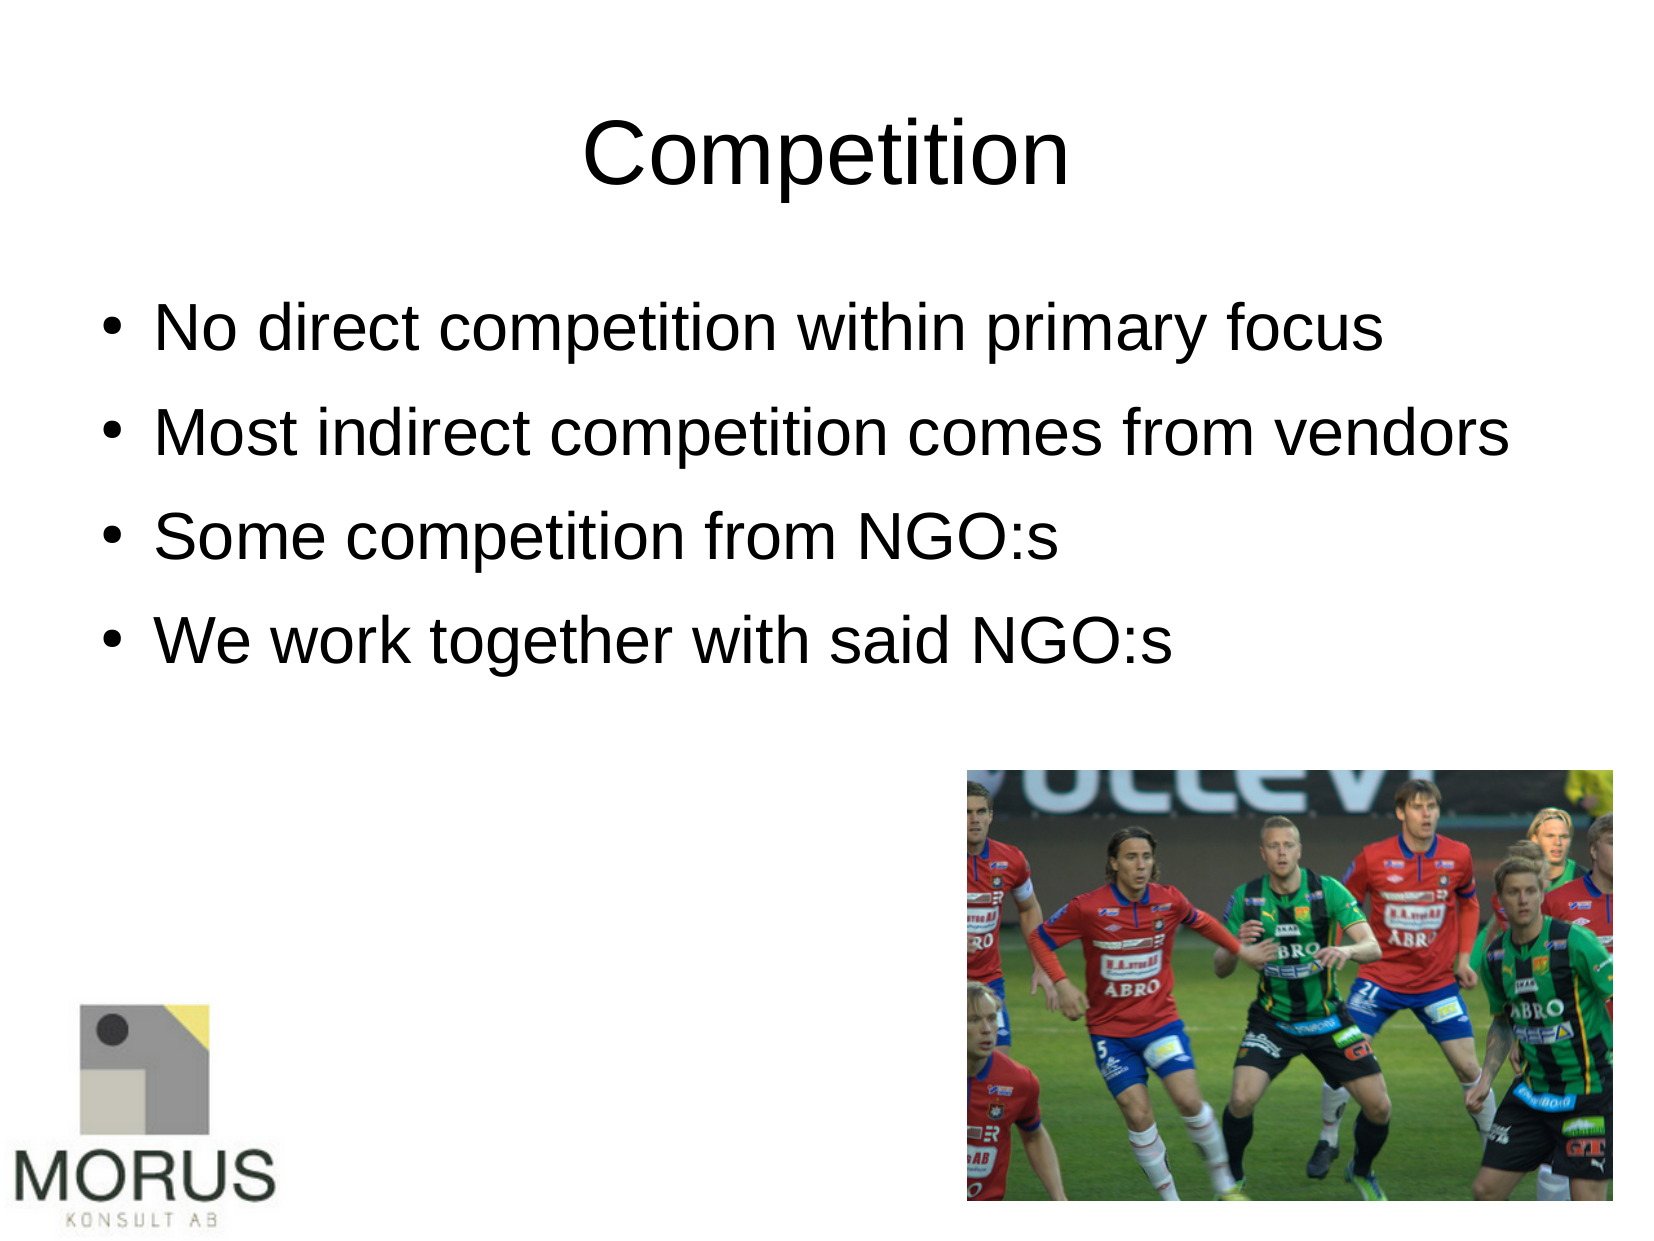

# Competition
No direct competition within primary focus
Most indirect competition comes from vendors
Some competition from NGO:s
We work together with said NGO:s